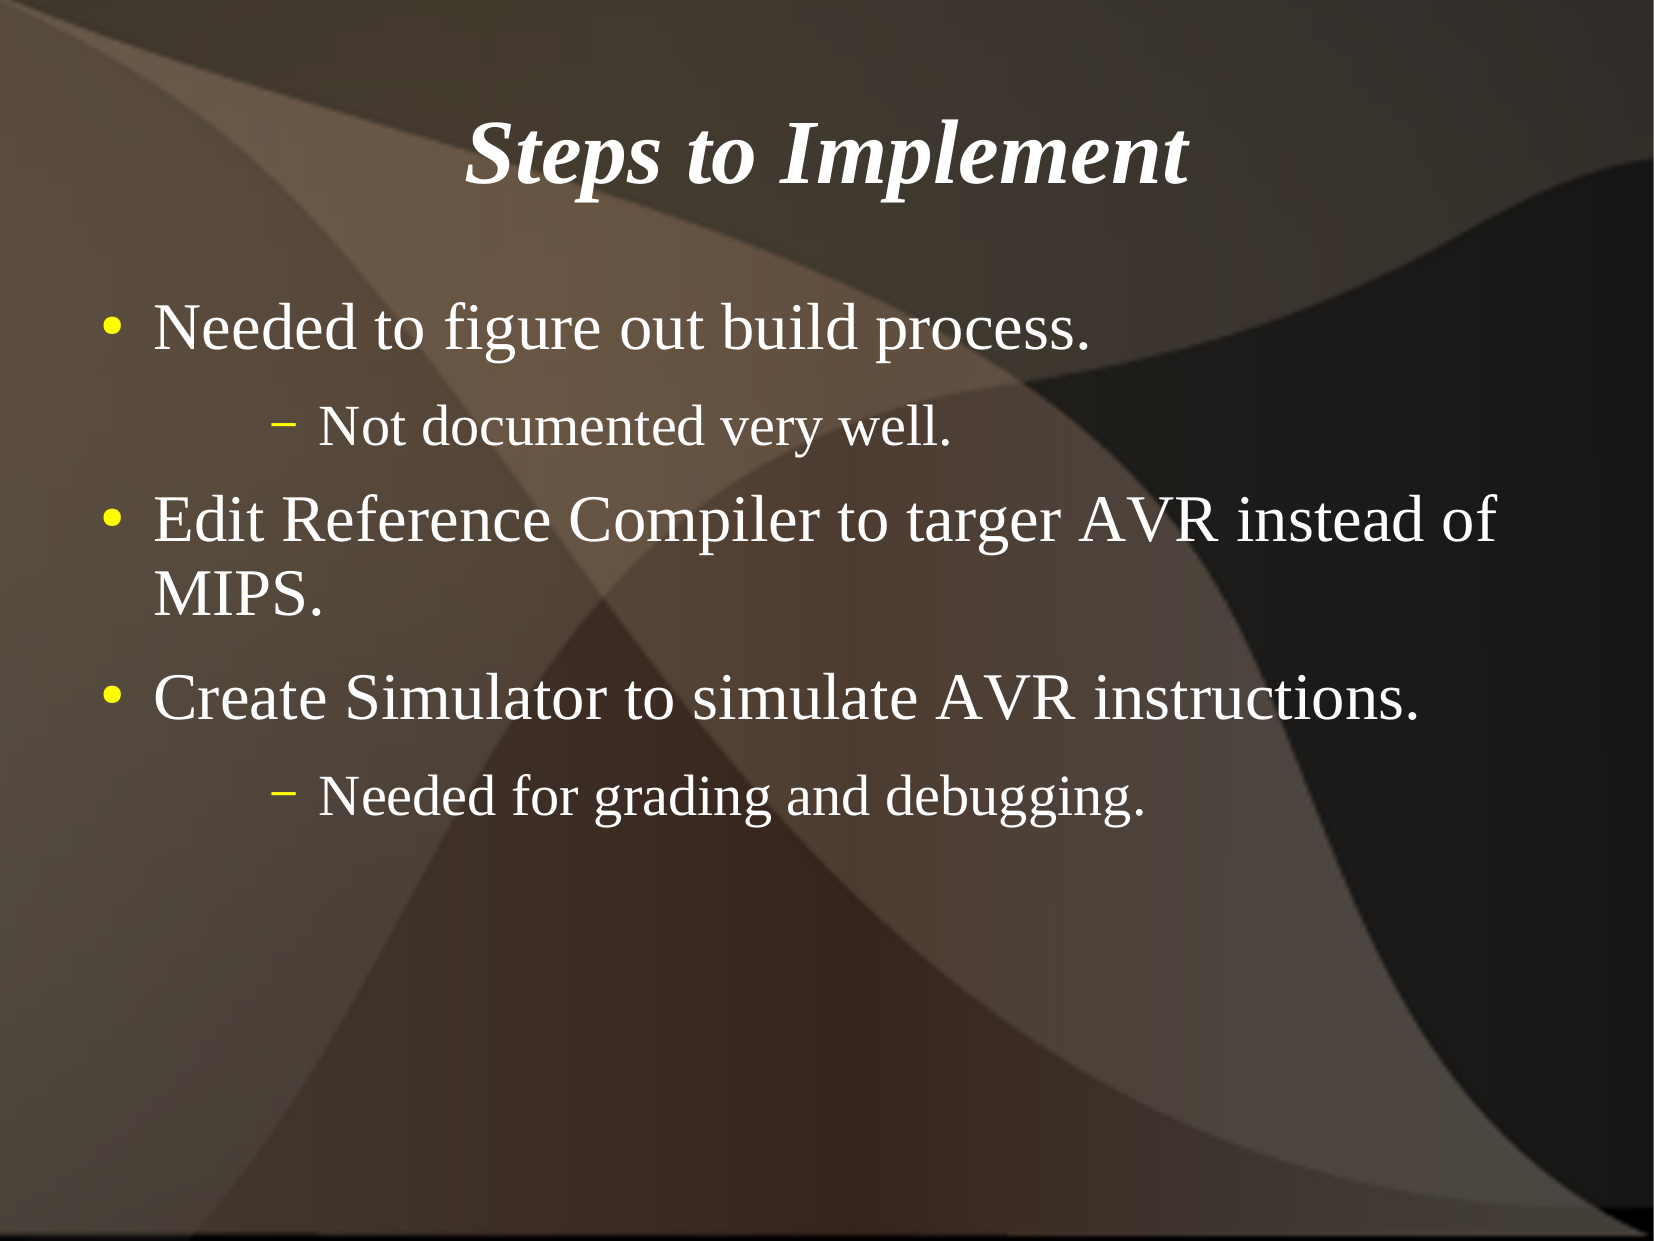

# Steps to Implement
Needed to figure out build process.
Not documented very well.
Edit Reference Compiler to targer AVR instead of MIPS.
Create Simulator to simulate AVR instructions.
Needed for grading and debugging.